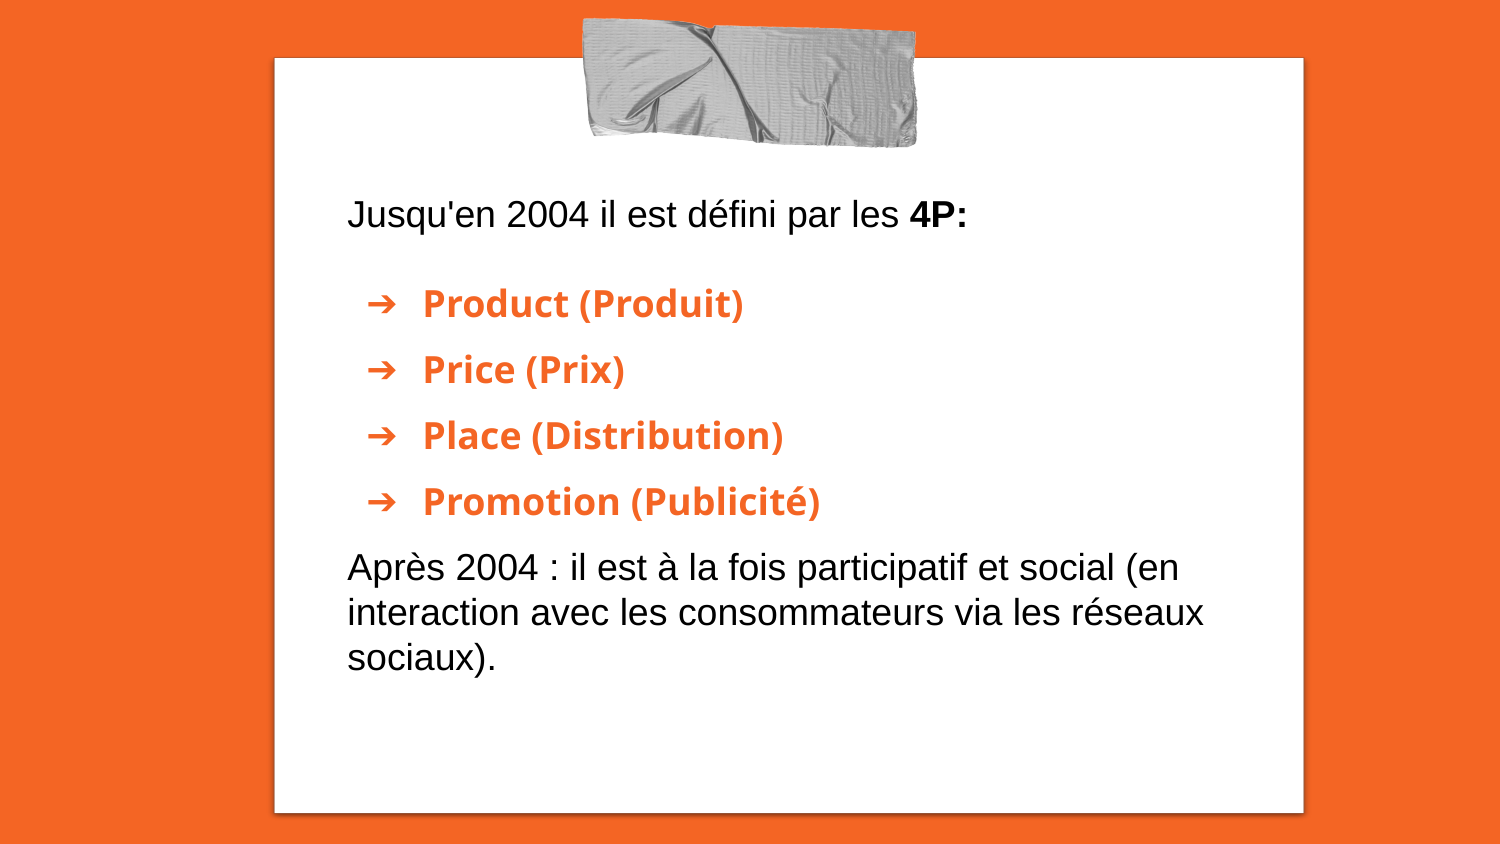

# Jusqu'en 2004 il est défini par les 4P:
Product (Produit)
Price (Prix)
Place (Distribution)
Promotion (Publicité)
Après 2004 : il est à la fois participatif et social (en interaction avec les consommateurs via les réseaux sociaux).